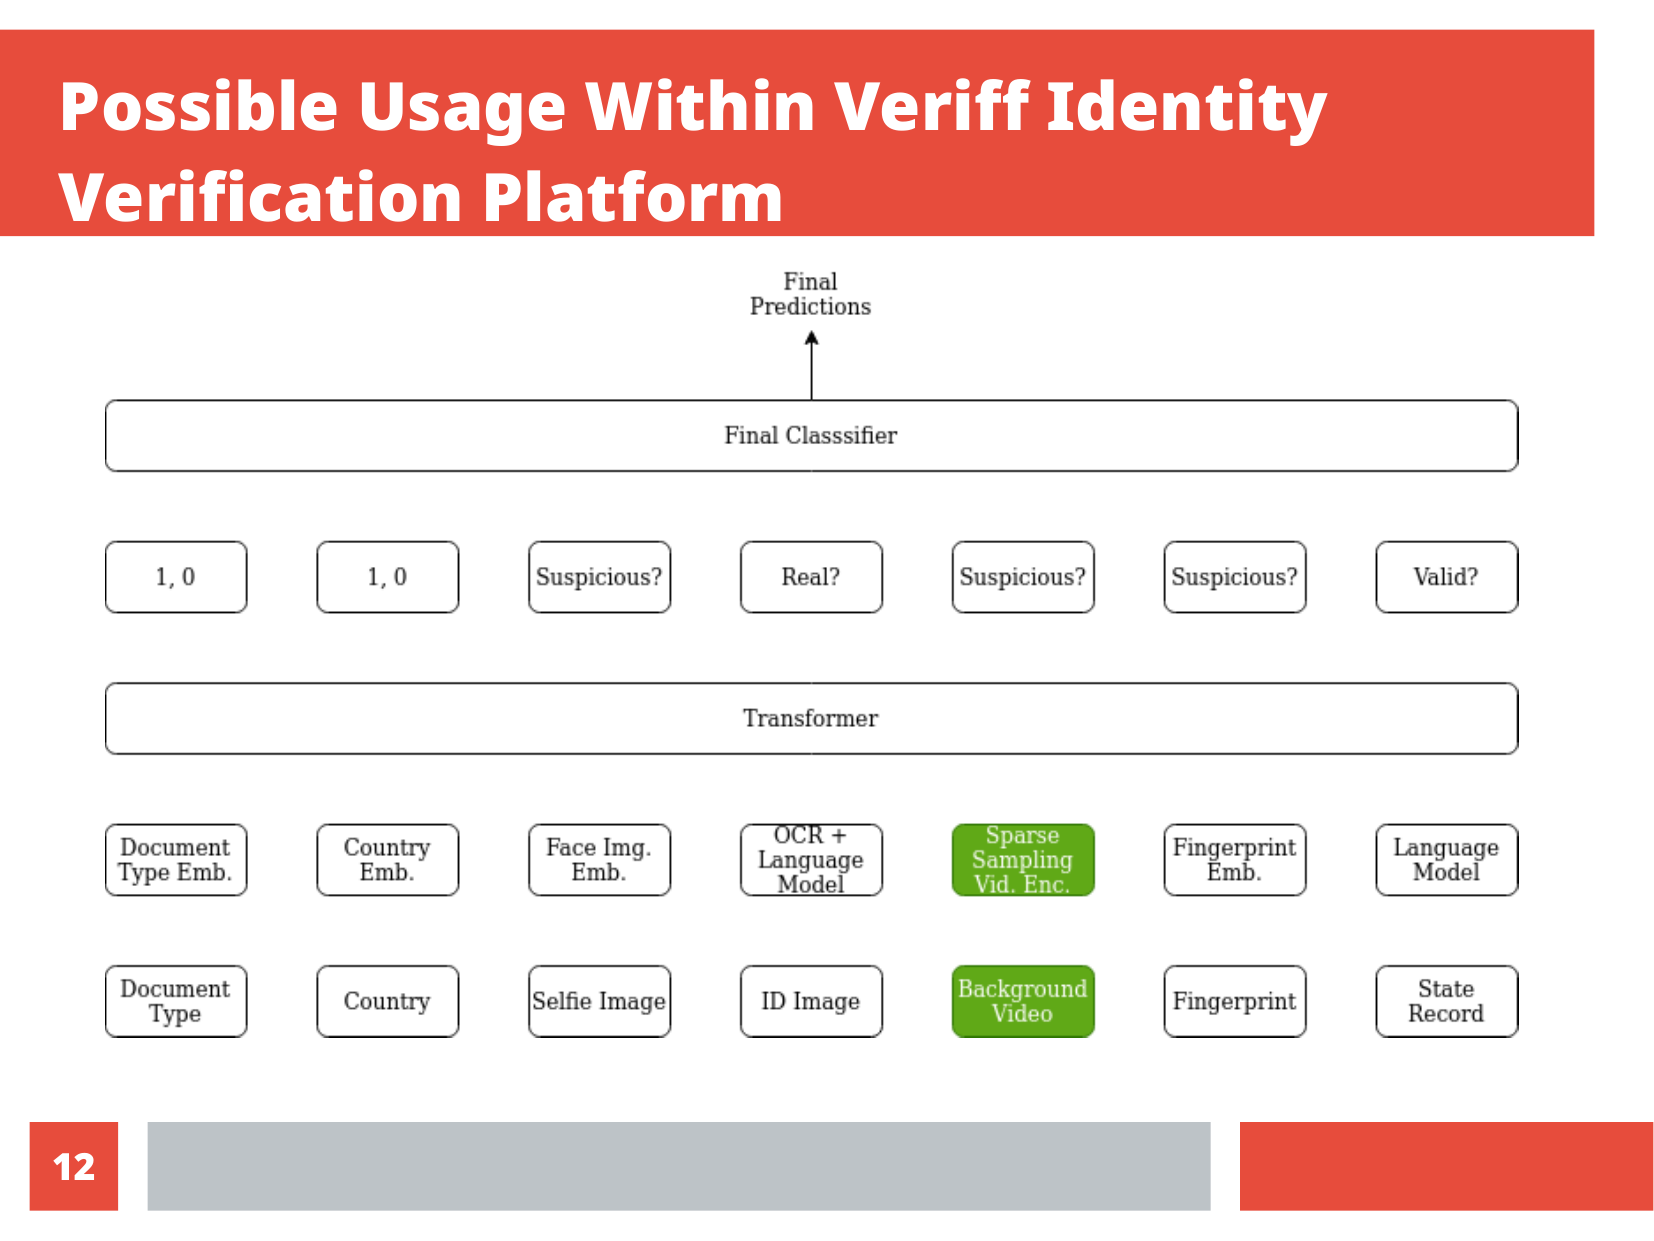

# Possible Usage Within Veriff Identity Verification Platform
12